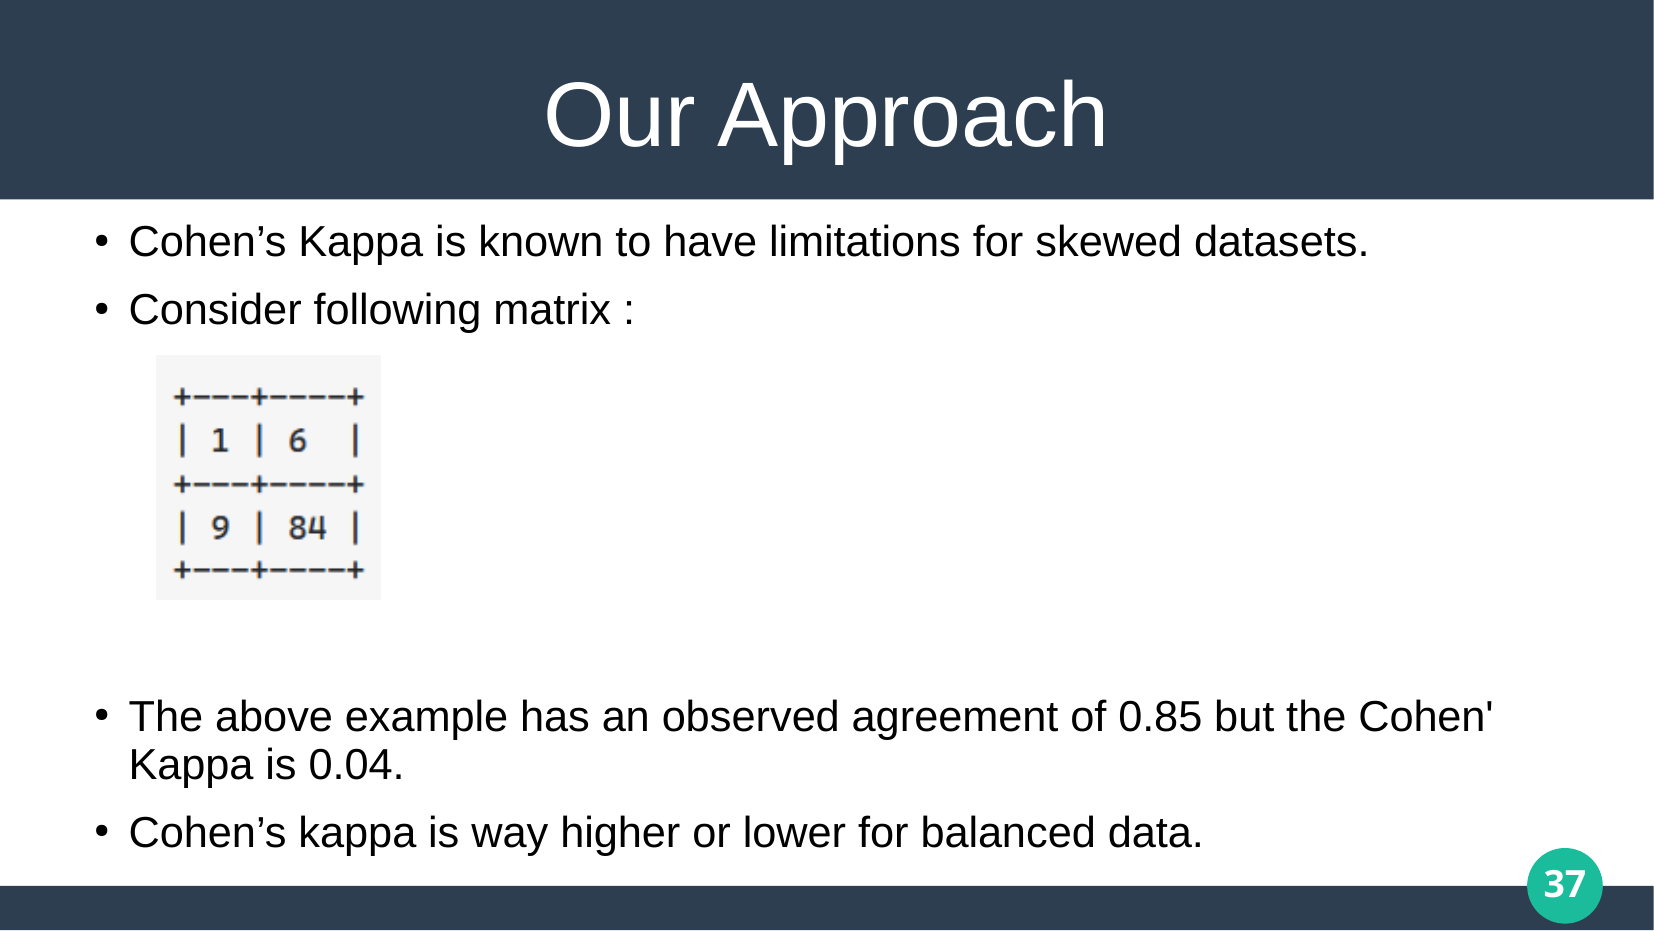

# Our Approach
Cohen’s Kappa is known to have limitations for skewed datasets.
Consider following matrix :
The above example has an observed agreement of 0.85 but the Cohen' Kappa is 0.04.
Cohen’s kappa is way higher or lower for balanced data.